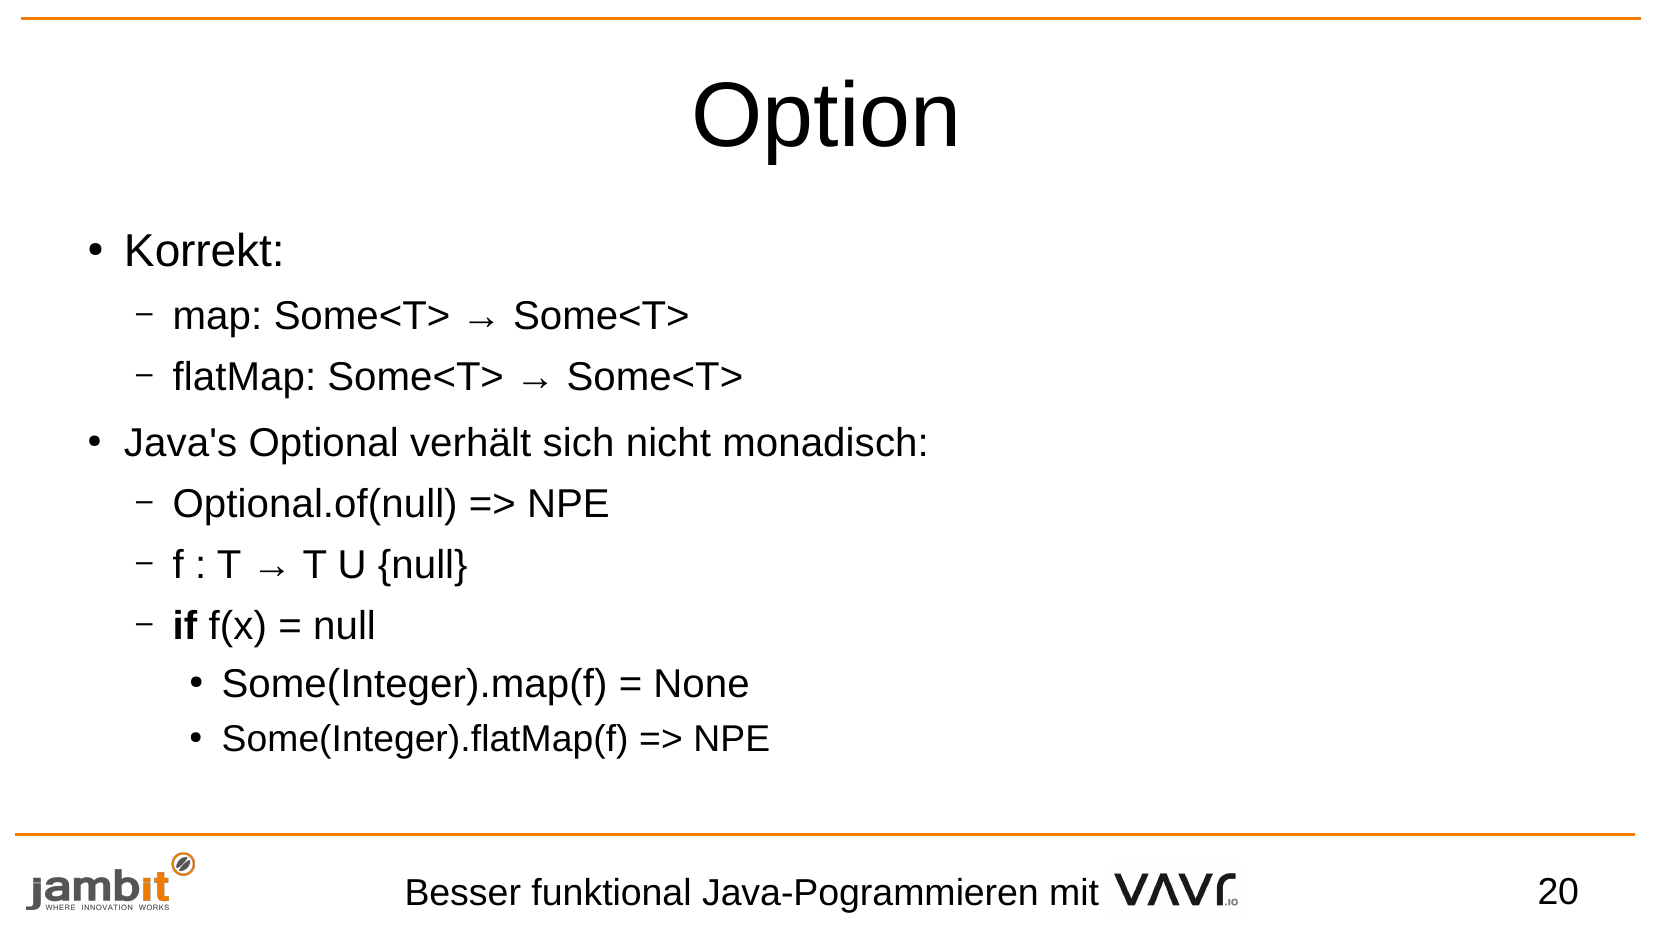

# Option
Korrekt:
map: Some<T> → Some<T>
flatMap: Some<T> → Some<T>
Java's Optional verhält sich nicht monadisch:
Optional.of(null) => NPE
f : T → T U {null}
if f(x) = null
Some(Integer).map(f) = None
Some(Integer).flatMap(f) => NPE